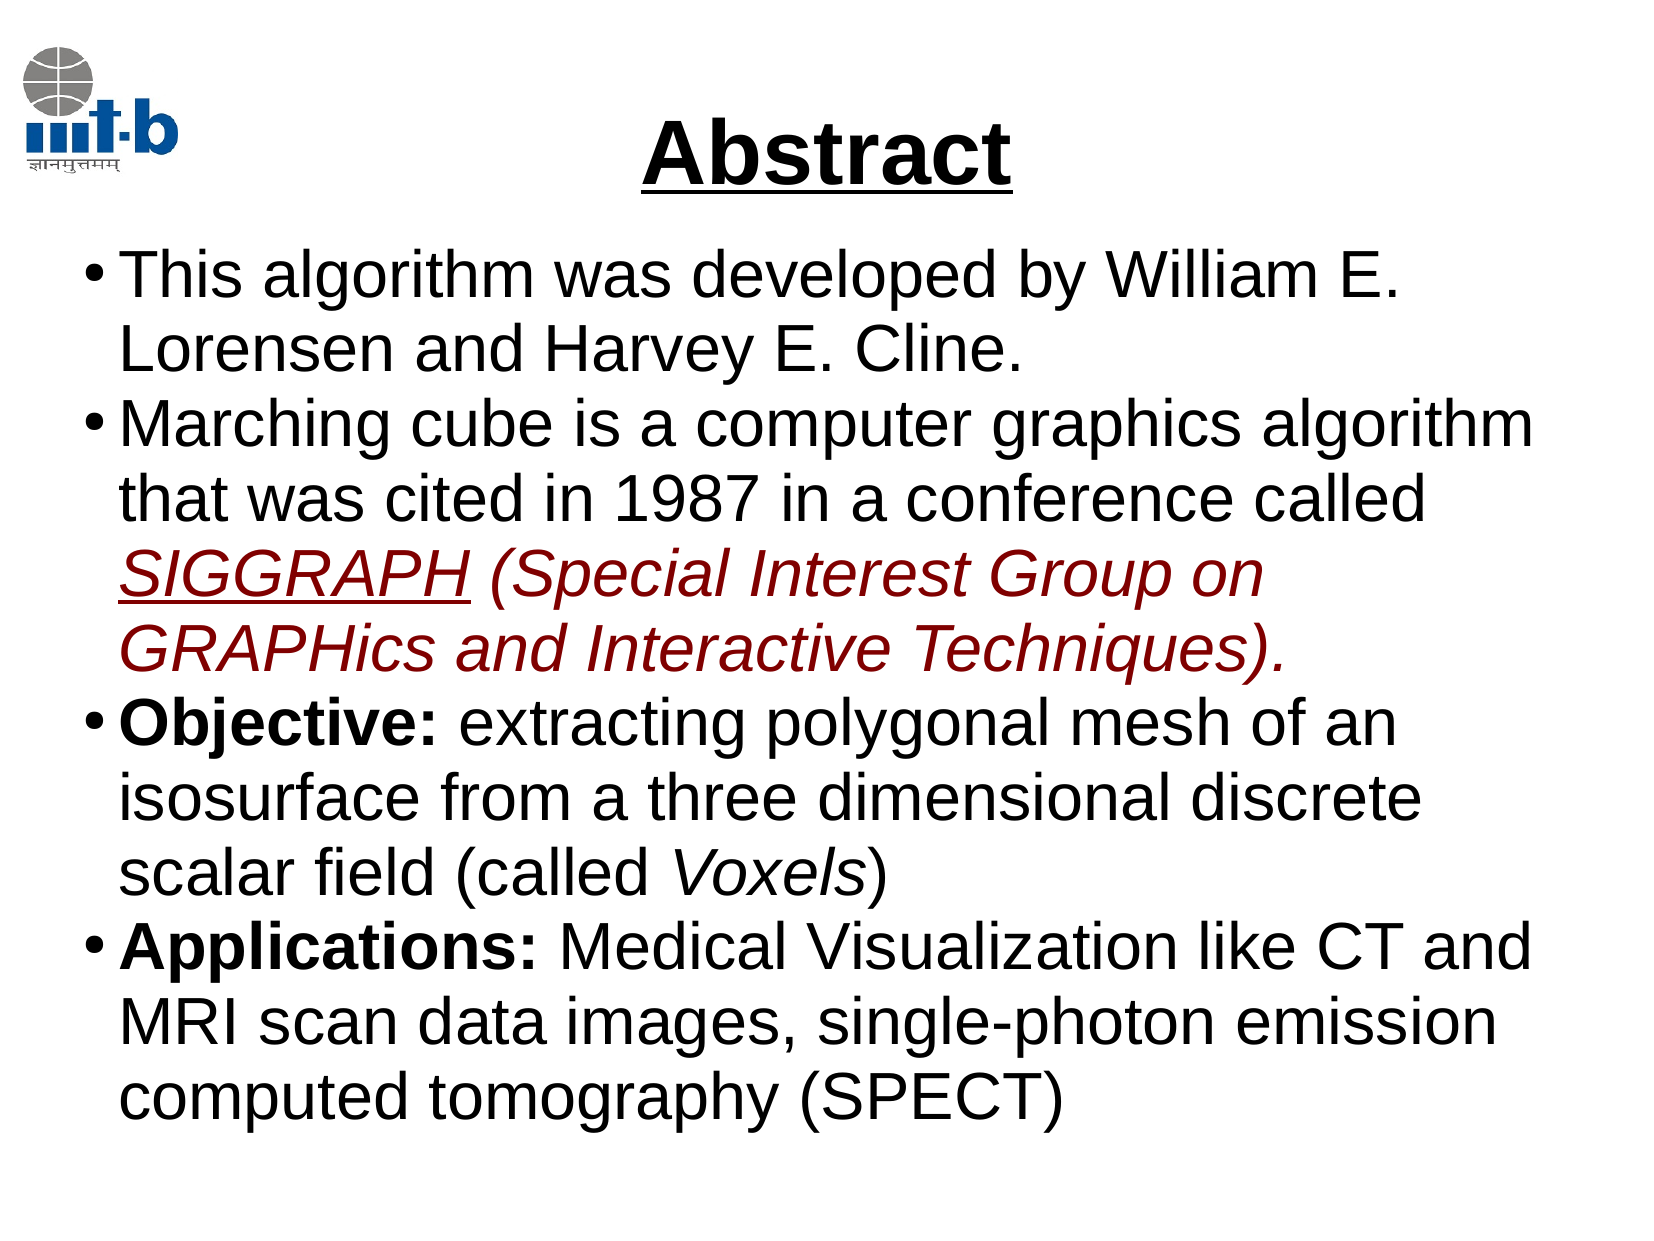

# Abstract
This algorithm was developed by William E. Lorensen and Harvey E. Cline.
Marching cube is a computer graphics algorithm that was cited in 1987 in a conference called	SIGGRAPH (Special Interest Group on GRAPHics and Interactive Techniques).
Objective: extracting polygonal mesh of an isosurface from a three dimensional discrete scalar field (called Voxels)
Applications: Medical Visualization like CT and MRI scan data images, single-photon emission
computed tomography (SPECT)